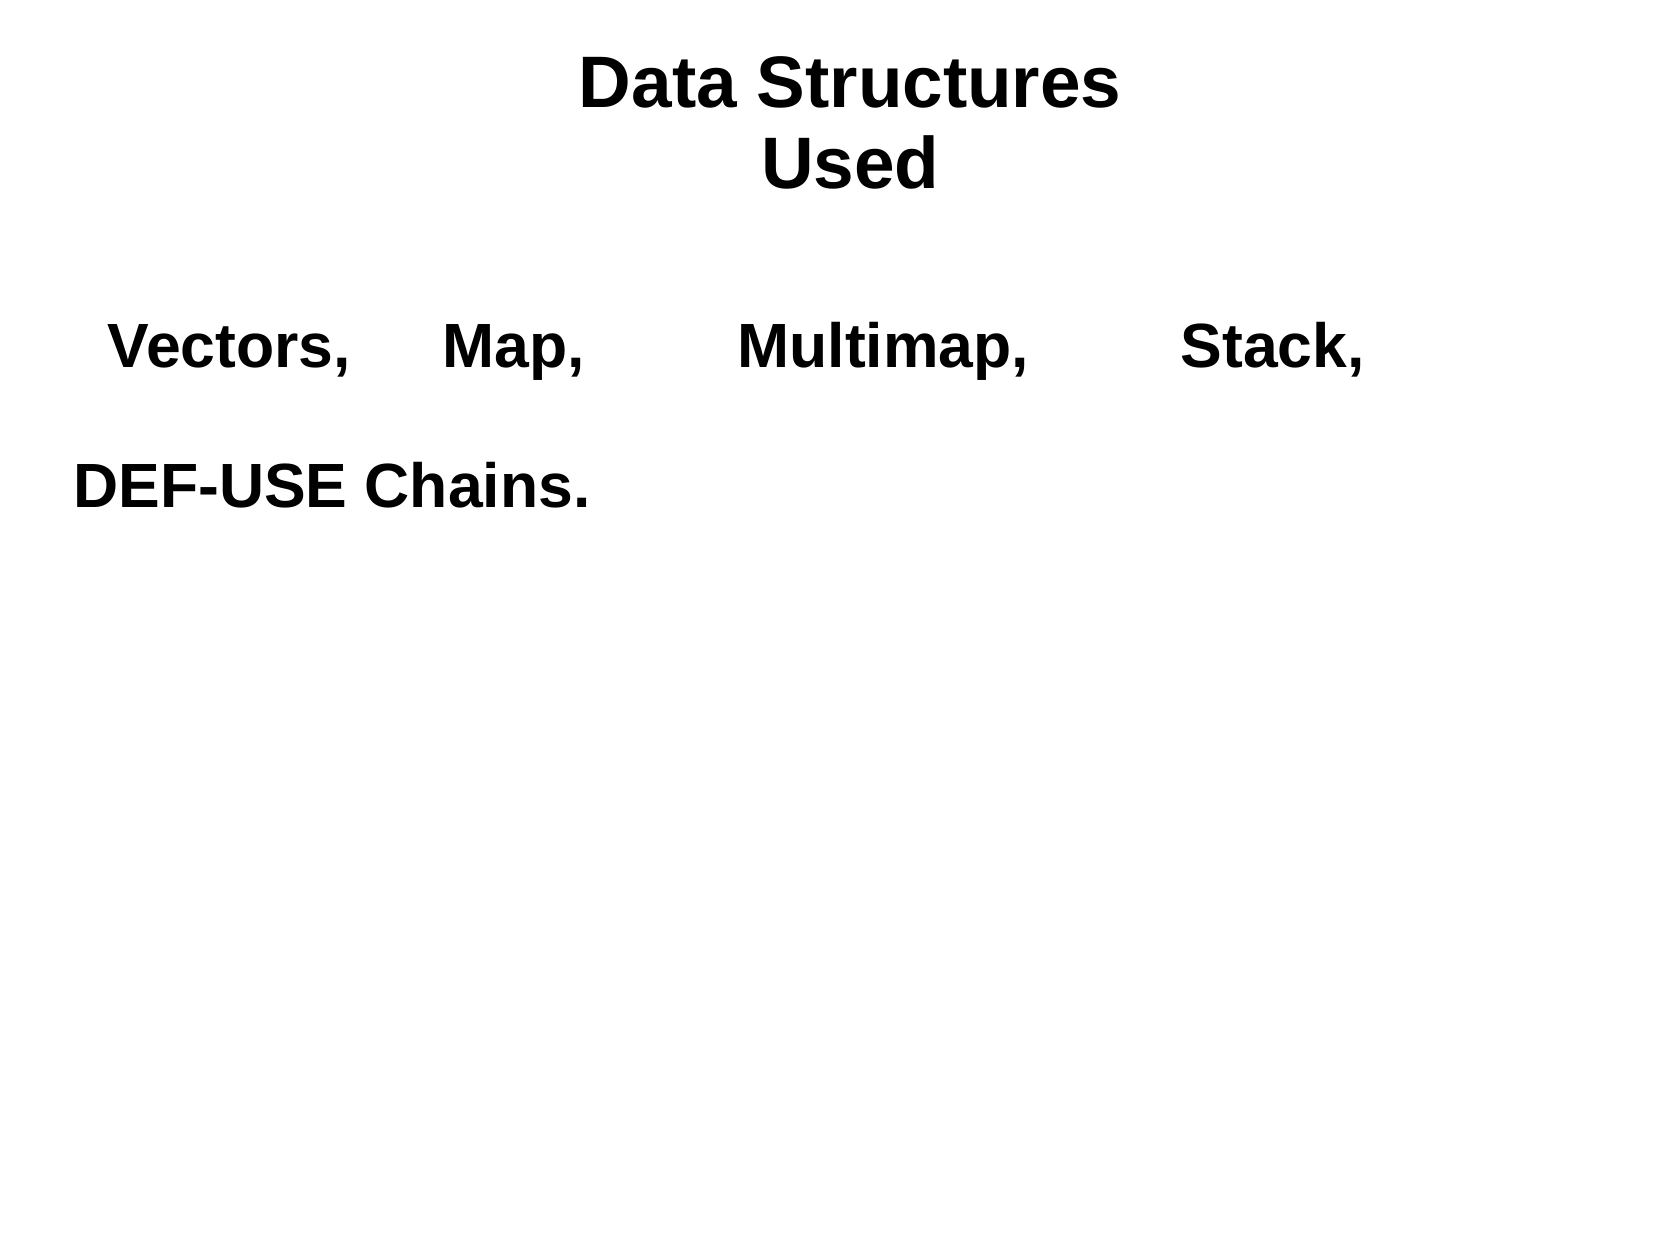

Data Structures Used
 Vectors,	 	Map, 		Multimap, 		Stack,
DEF-USE Chains.